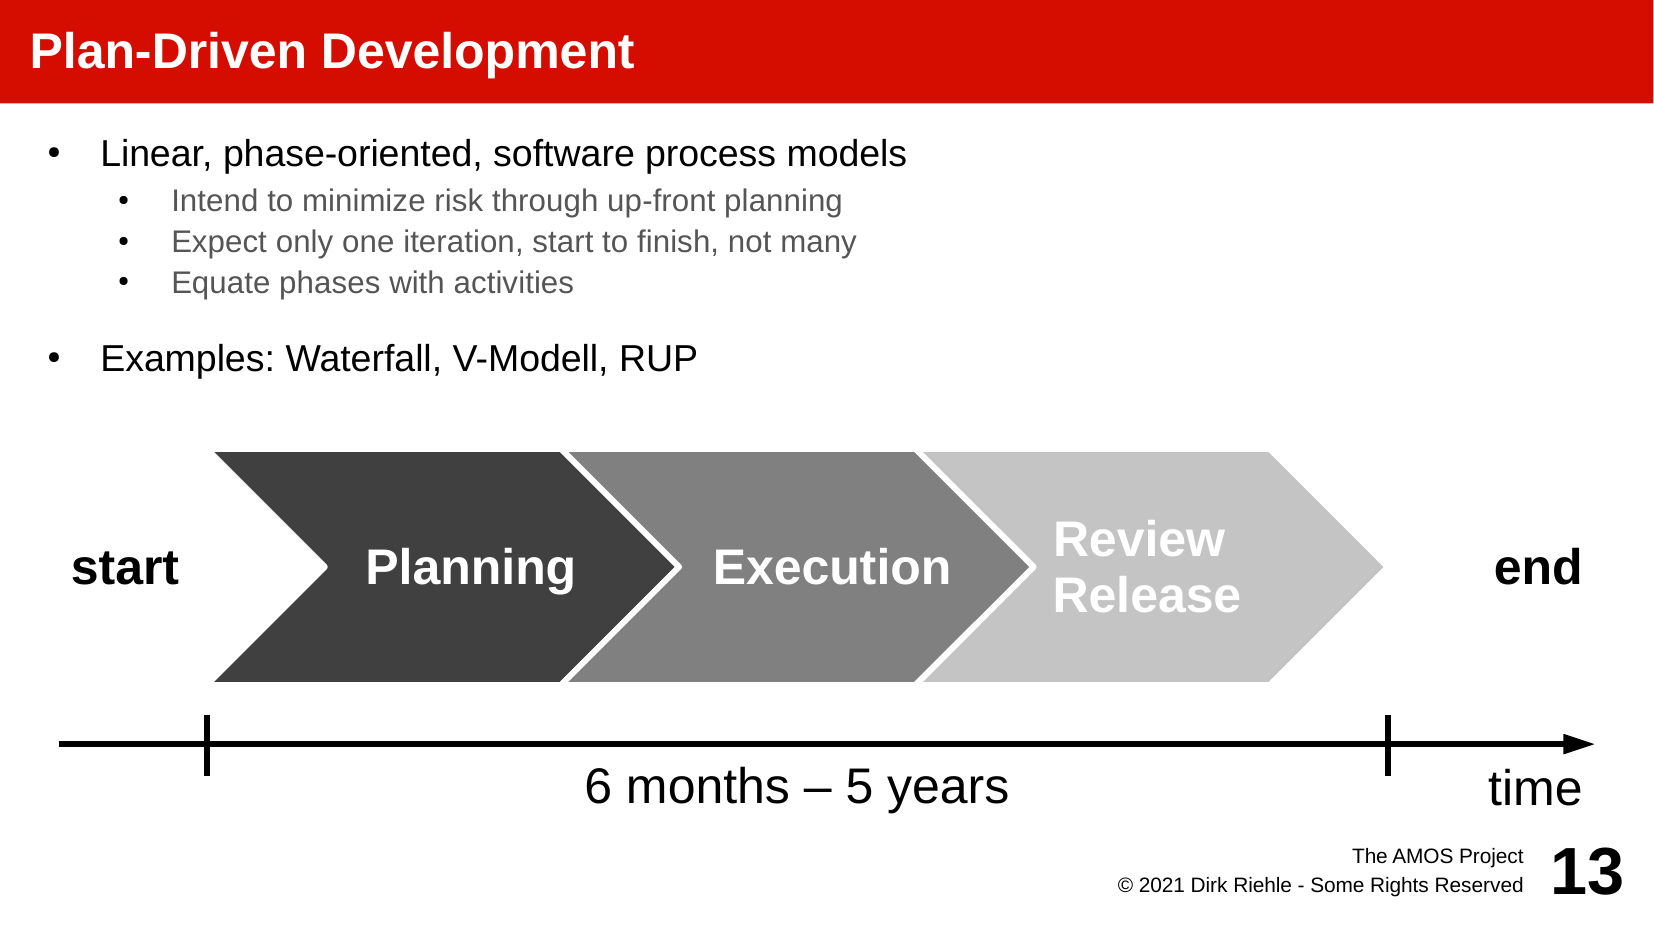

# Plan-Driven Development
Linear, phase-oriented, software process models
Intend to minimize risk through up-front planning
Expect only one iteration, start to finish, not many
Equate phases with activities
Examples: Waterfall, V-Modell, RUP
start
 Planning
 Execution
 Review
 Release
end
6 months – 5 years
time
The AMOS Project
13
© 2021 Dirk Riehle - Some Rights Reserved